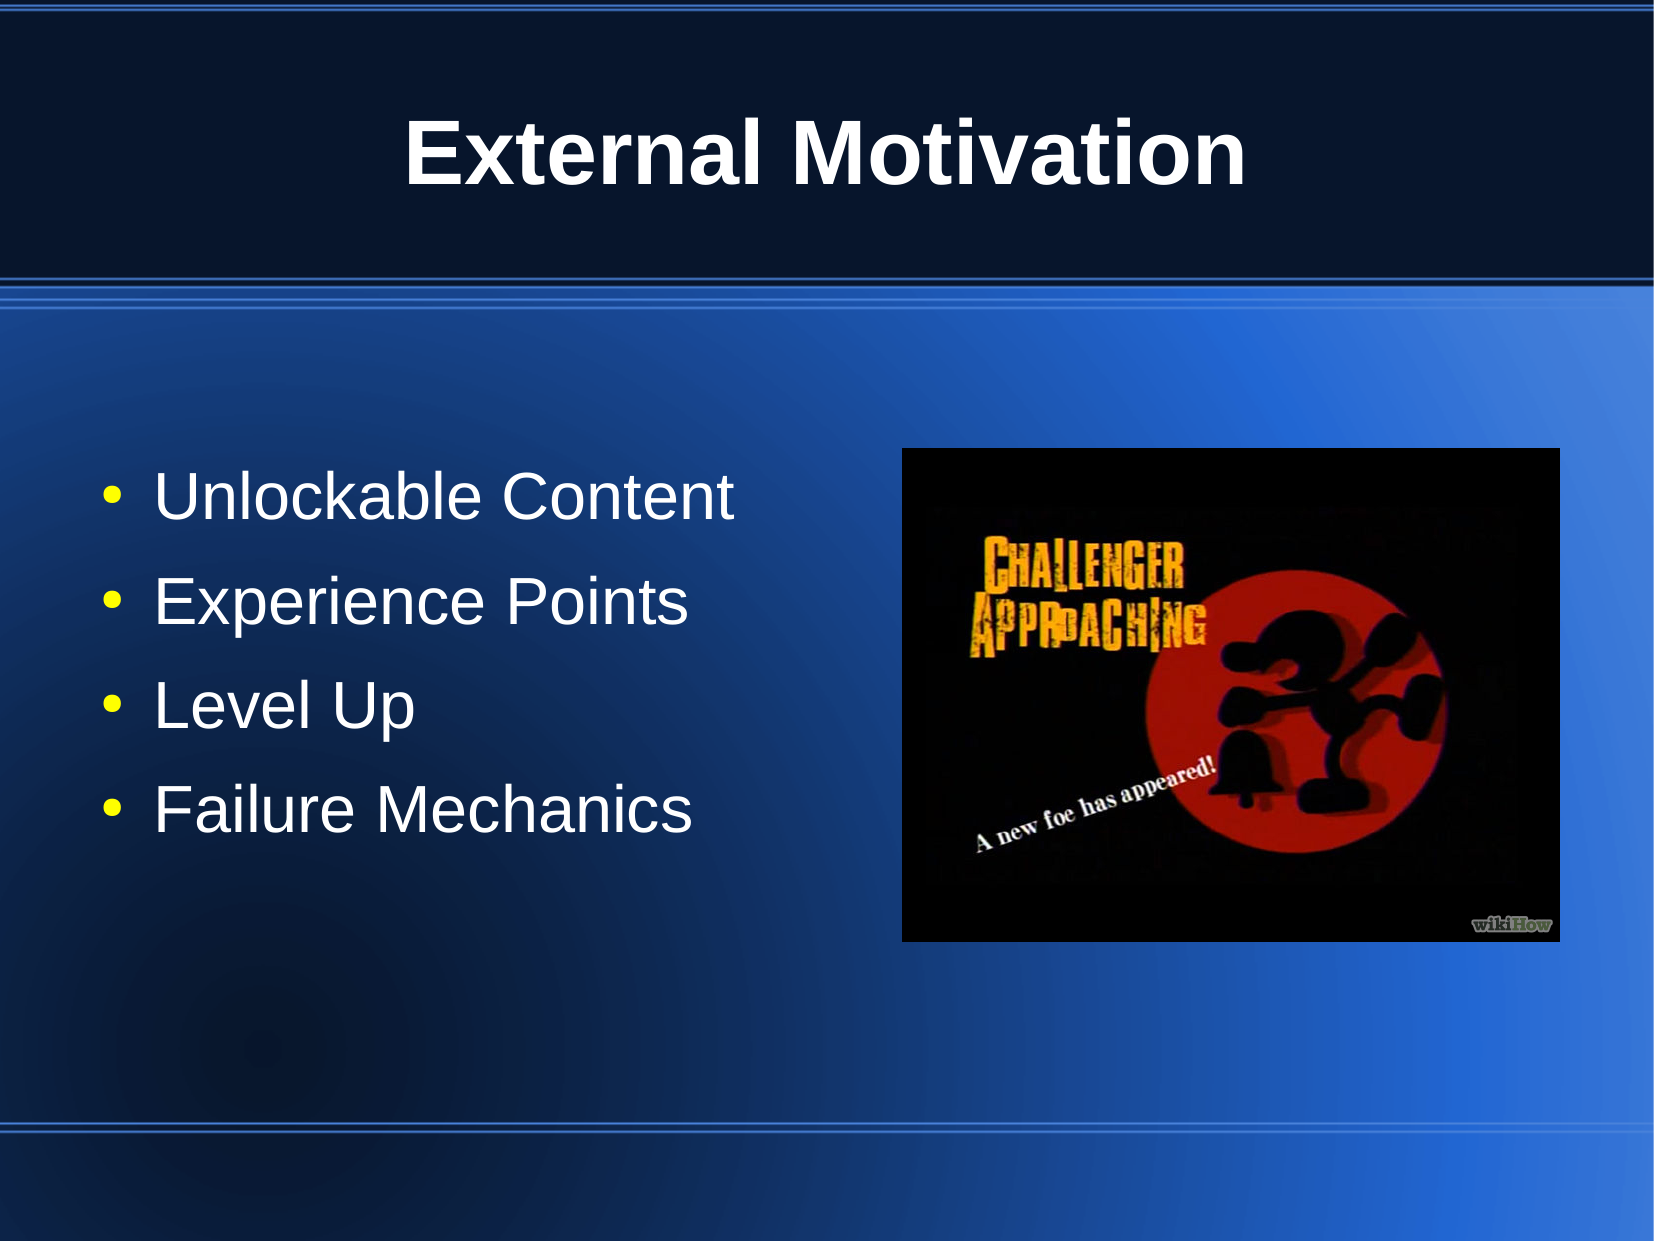

# External Motivation
Unlockable Content
Experience Points
Level Up
Failure Mechanics